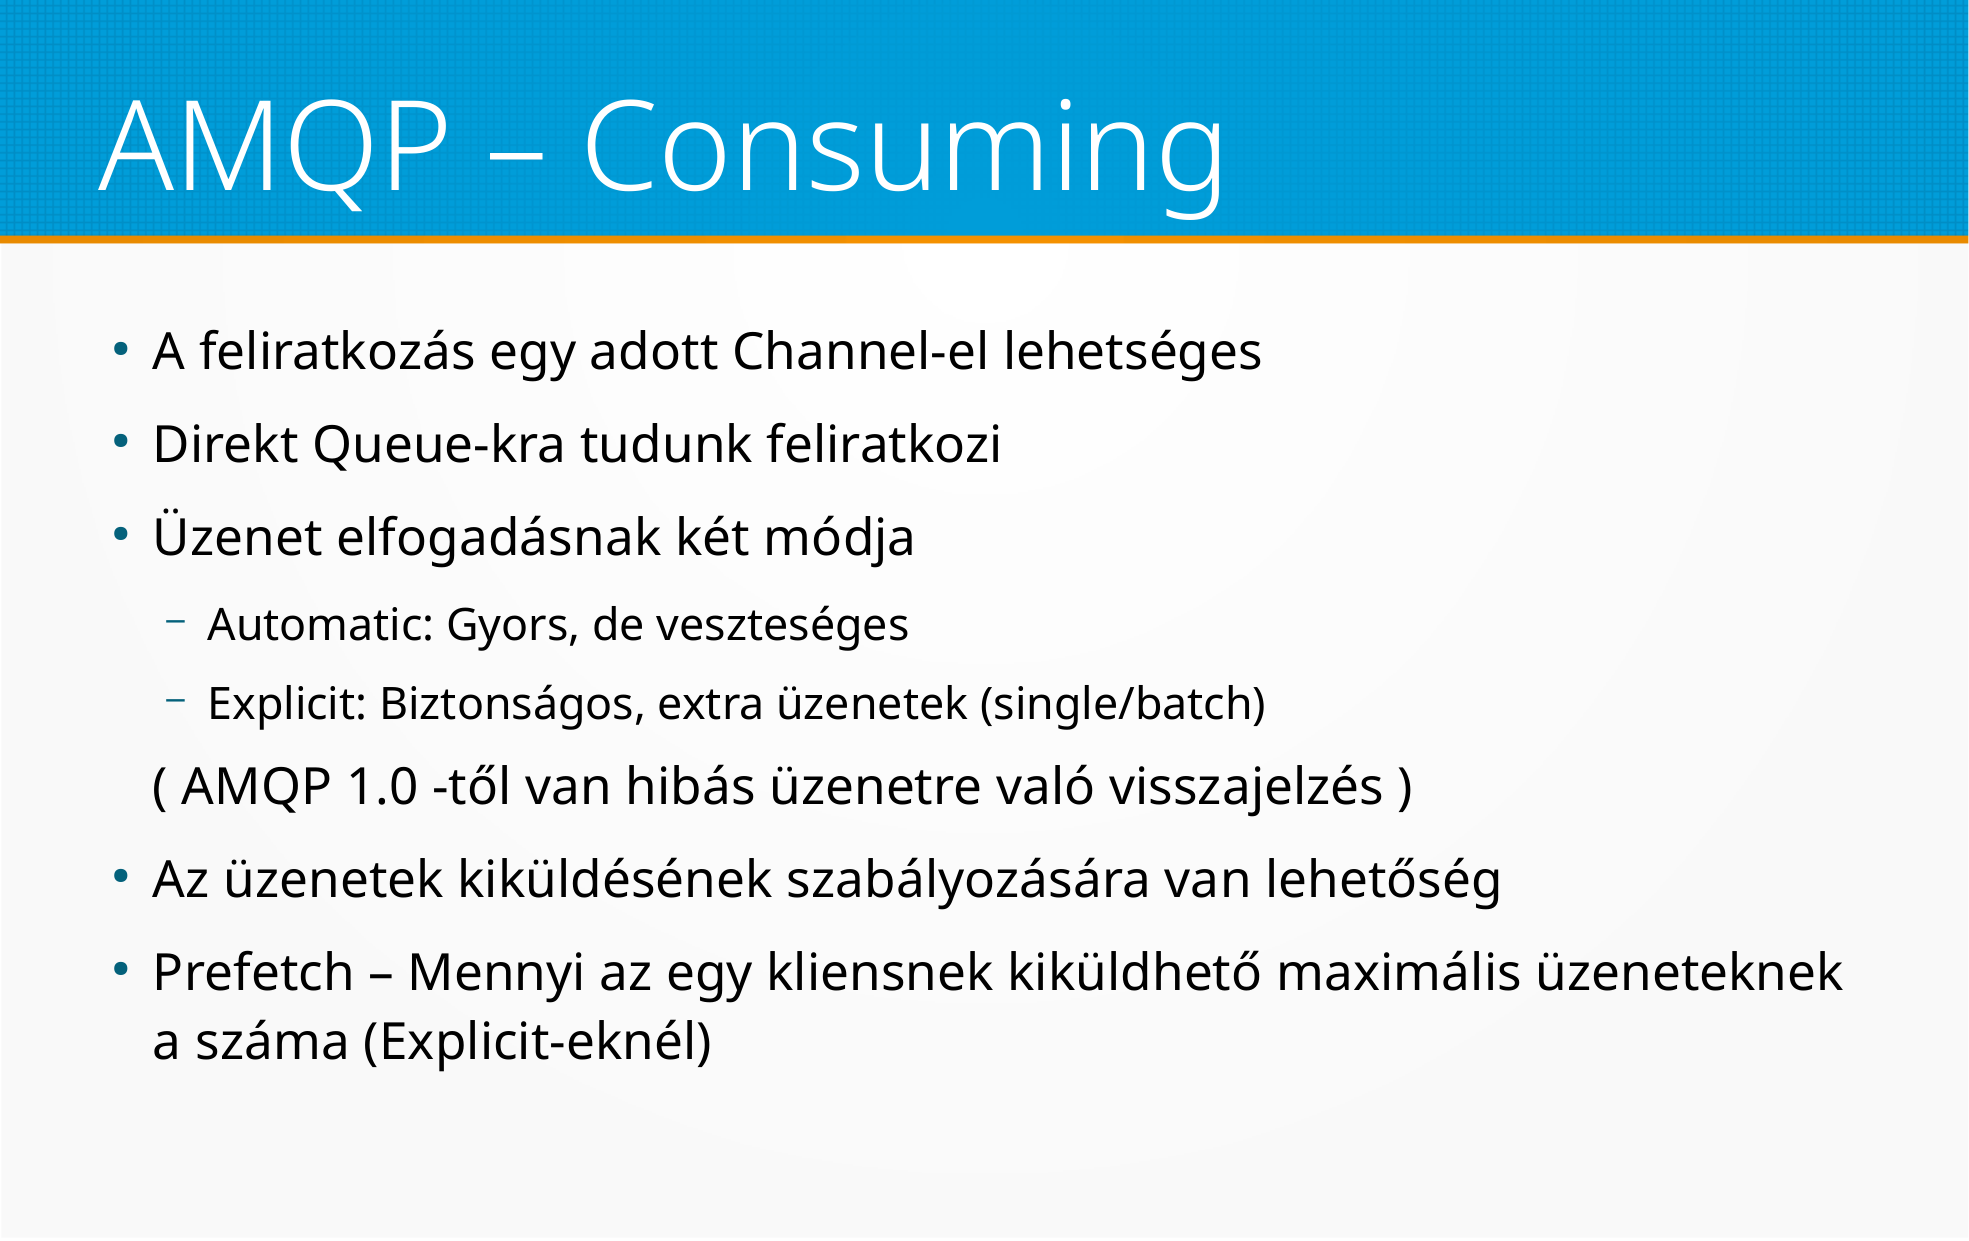

# AMQP – Consuming
A feliratkozás egy adott Channel-el lehetséges
Direkt Queue-kra tudunk feliratkozi
Üzenet elfogadásnak két módja
Automatic: Gyors, de veszteséges
Explicit: Biztonságos, extra üzenetek (single/batch)
( AMQP 1.0 -től van hibás üzenetre való visszajelzés )
Az üzenetek kiküldésének szabályozására van lehetőség
Prefetch – Mennyi az egy kliensnek kiküldhető maximális üzeneteknek a száma (Explicit-eknél)